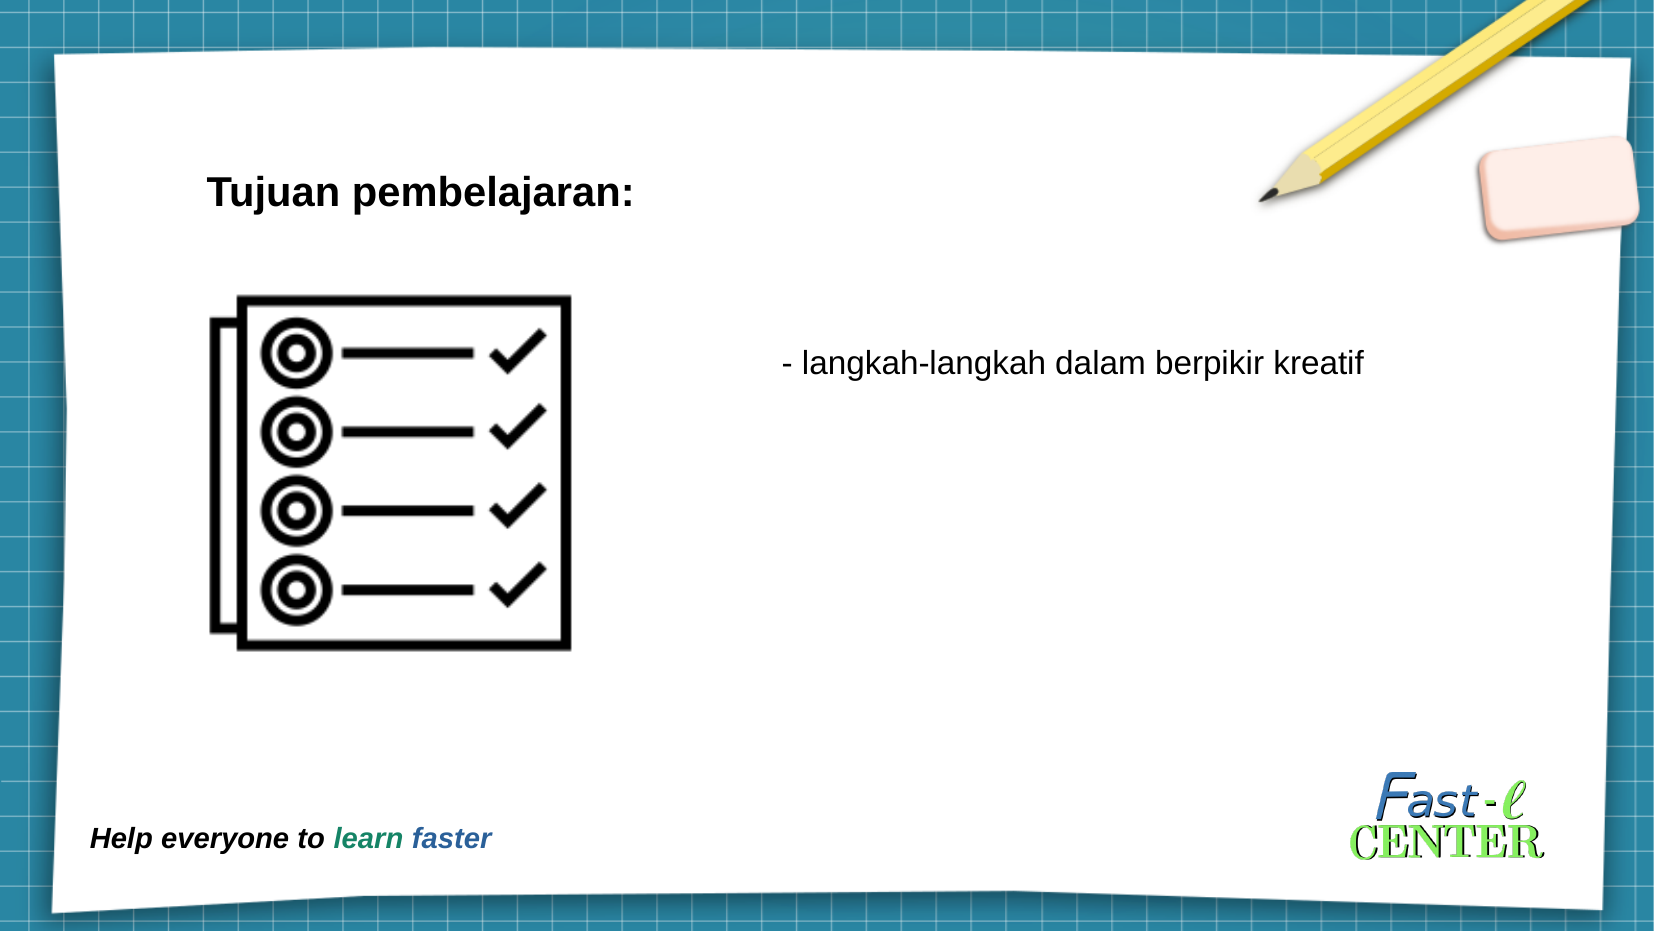

Tujuan pembelajaran:
- langkah-langkah dalam berpikir kreatif
Help everyone to learn faster